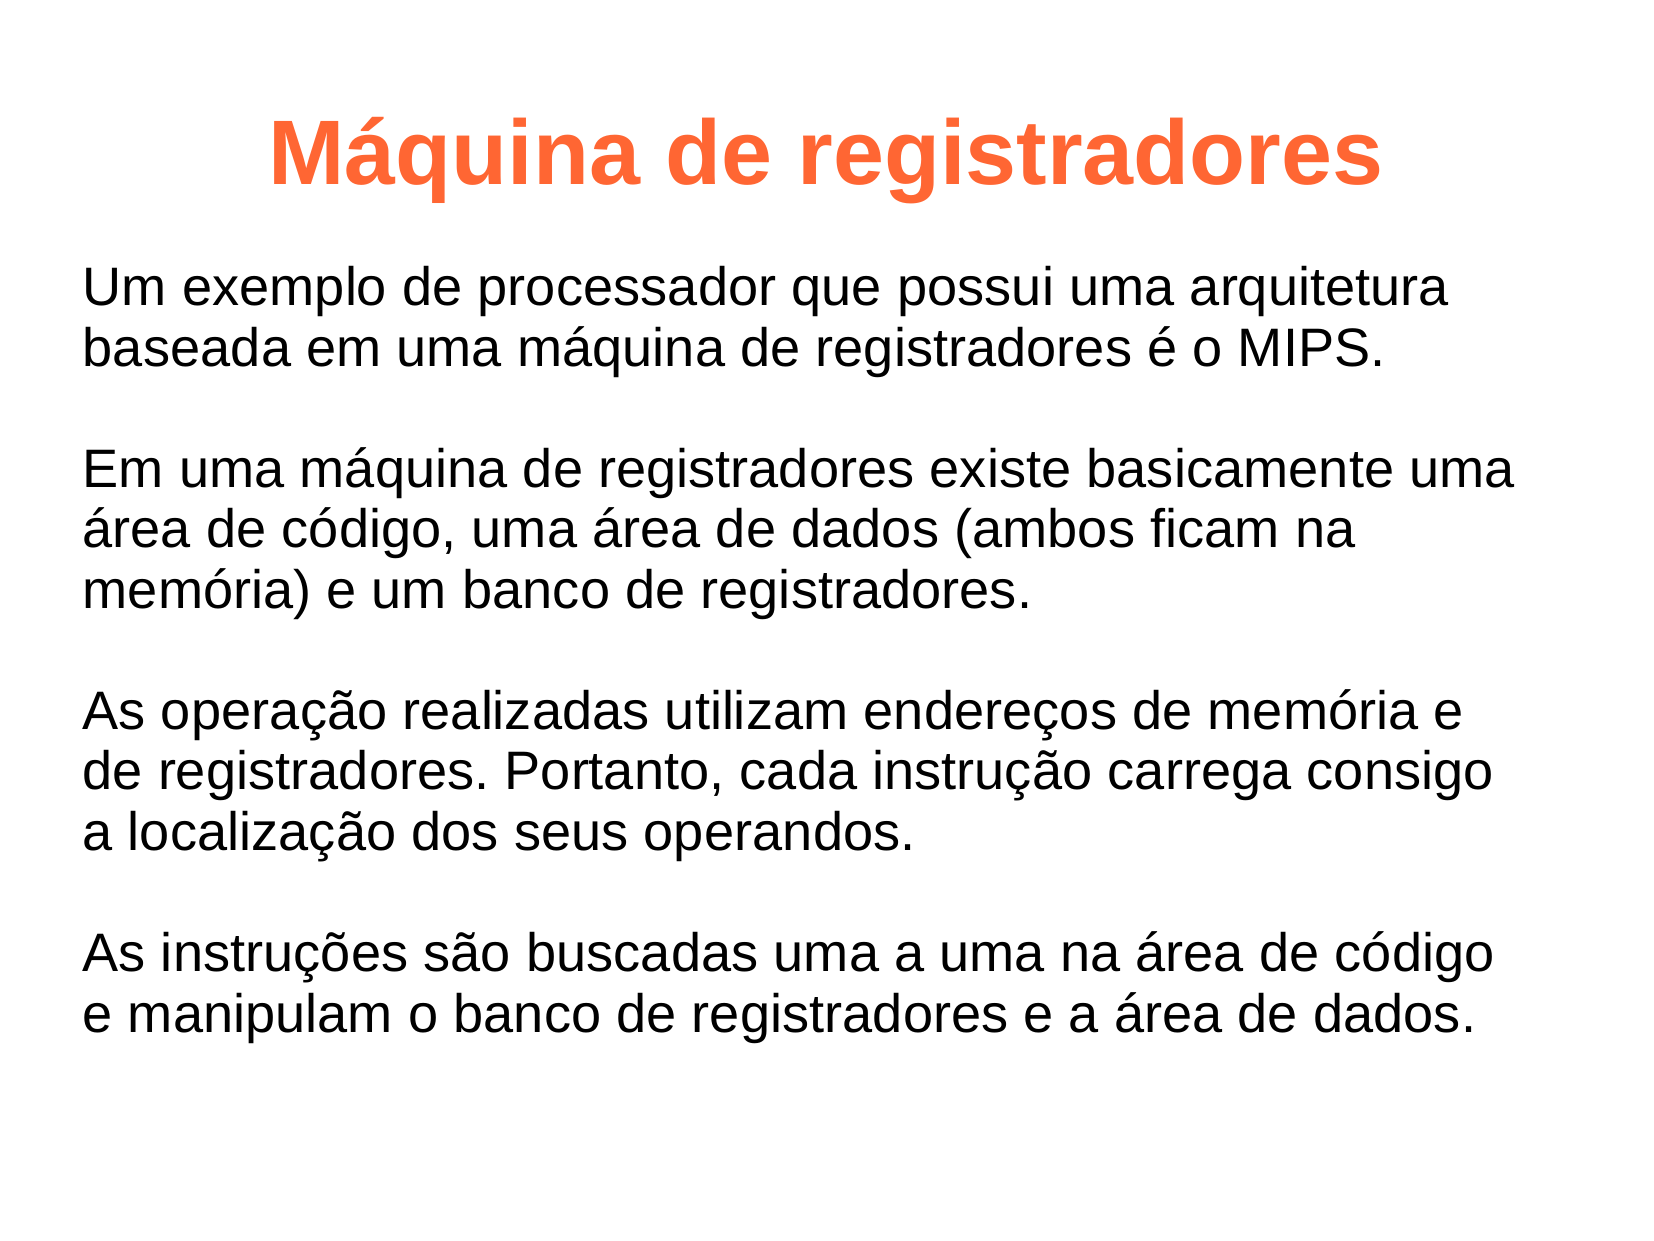

# Máquina de registradores
Um exemplo de processador que possui uma arquitetura baseada em uma máquina de registradores é o MIPS.
Em uma máquina de registradores existe basicamente uma área de código, uma área de dados (ambos ficam na memória) e um banco de registradores.
As operação realizadas utilizam endereços de memória e de registradores. Portanto, cada instrução carrega consigo a localização dos seus operandos.
As instruções são buscadas uma a uma na área de código e manipulam o banco de registradores e a área de dados.